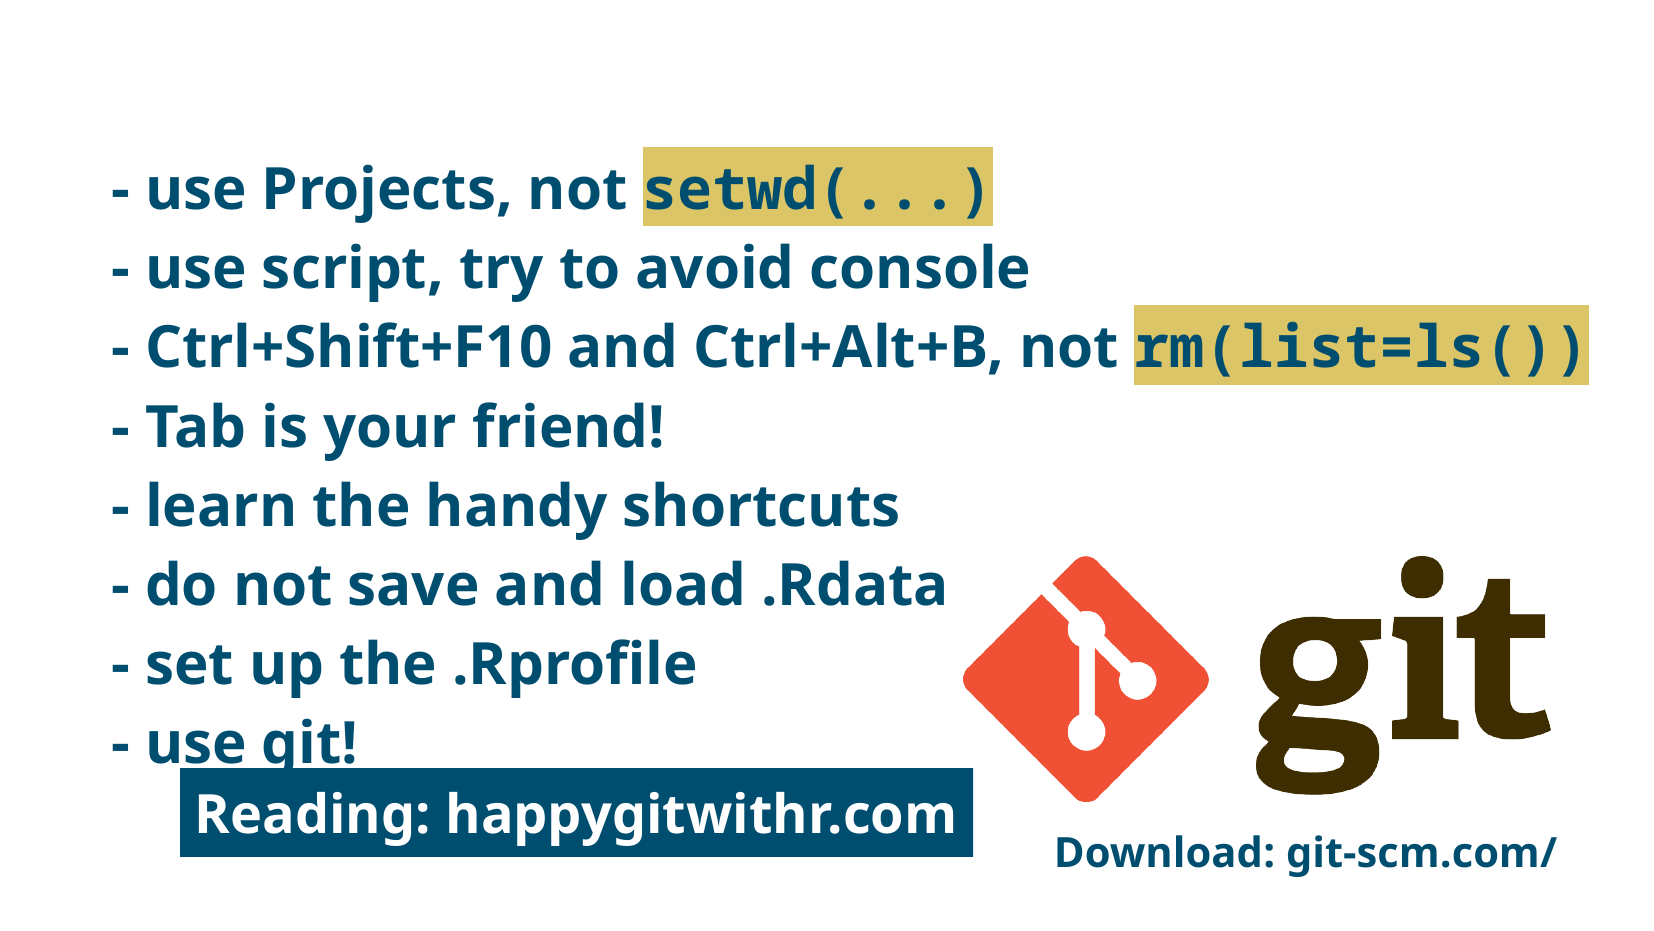

- use Projects, not setwd(...)
- use script, try to avoid console
- Ctrl+Shift+F10 and Ctrl+Alt+B, not rm(list=ls())
- Tab is your friend!
- learn the handy shortcuts
- do not save and load .Rdata
- set up the .Rprofile
- use git!
Reading: happygitwithr.com
Download: git-scm.com/